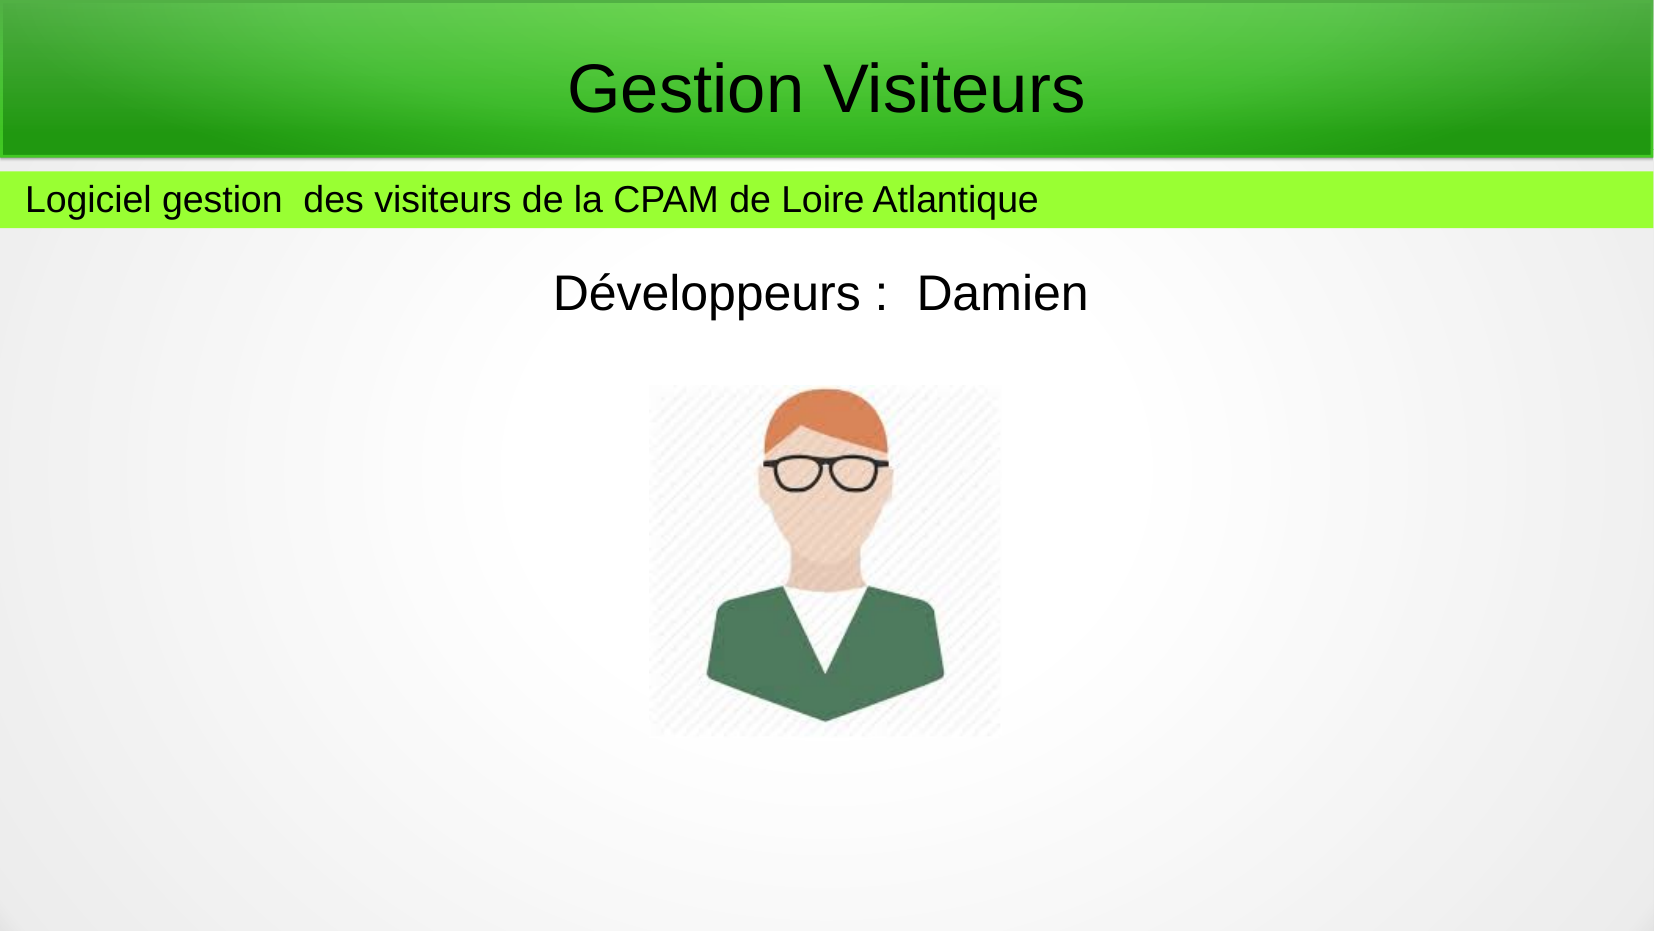

# Gestion Visiteurs
 Logiciel gestion des visiteurs de la CPAM de Loire Atlantique
Développeurs : Damien